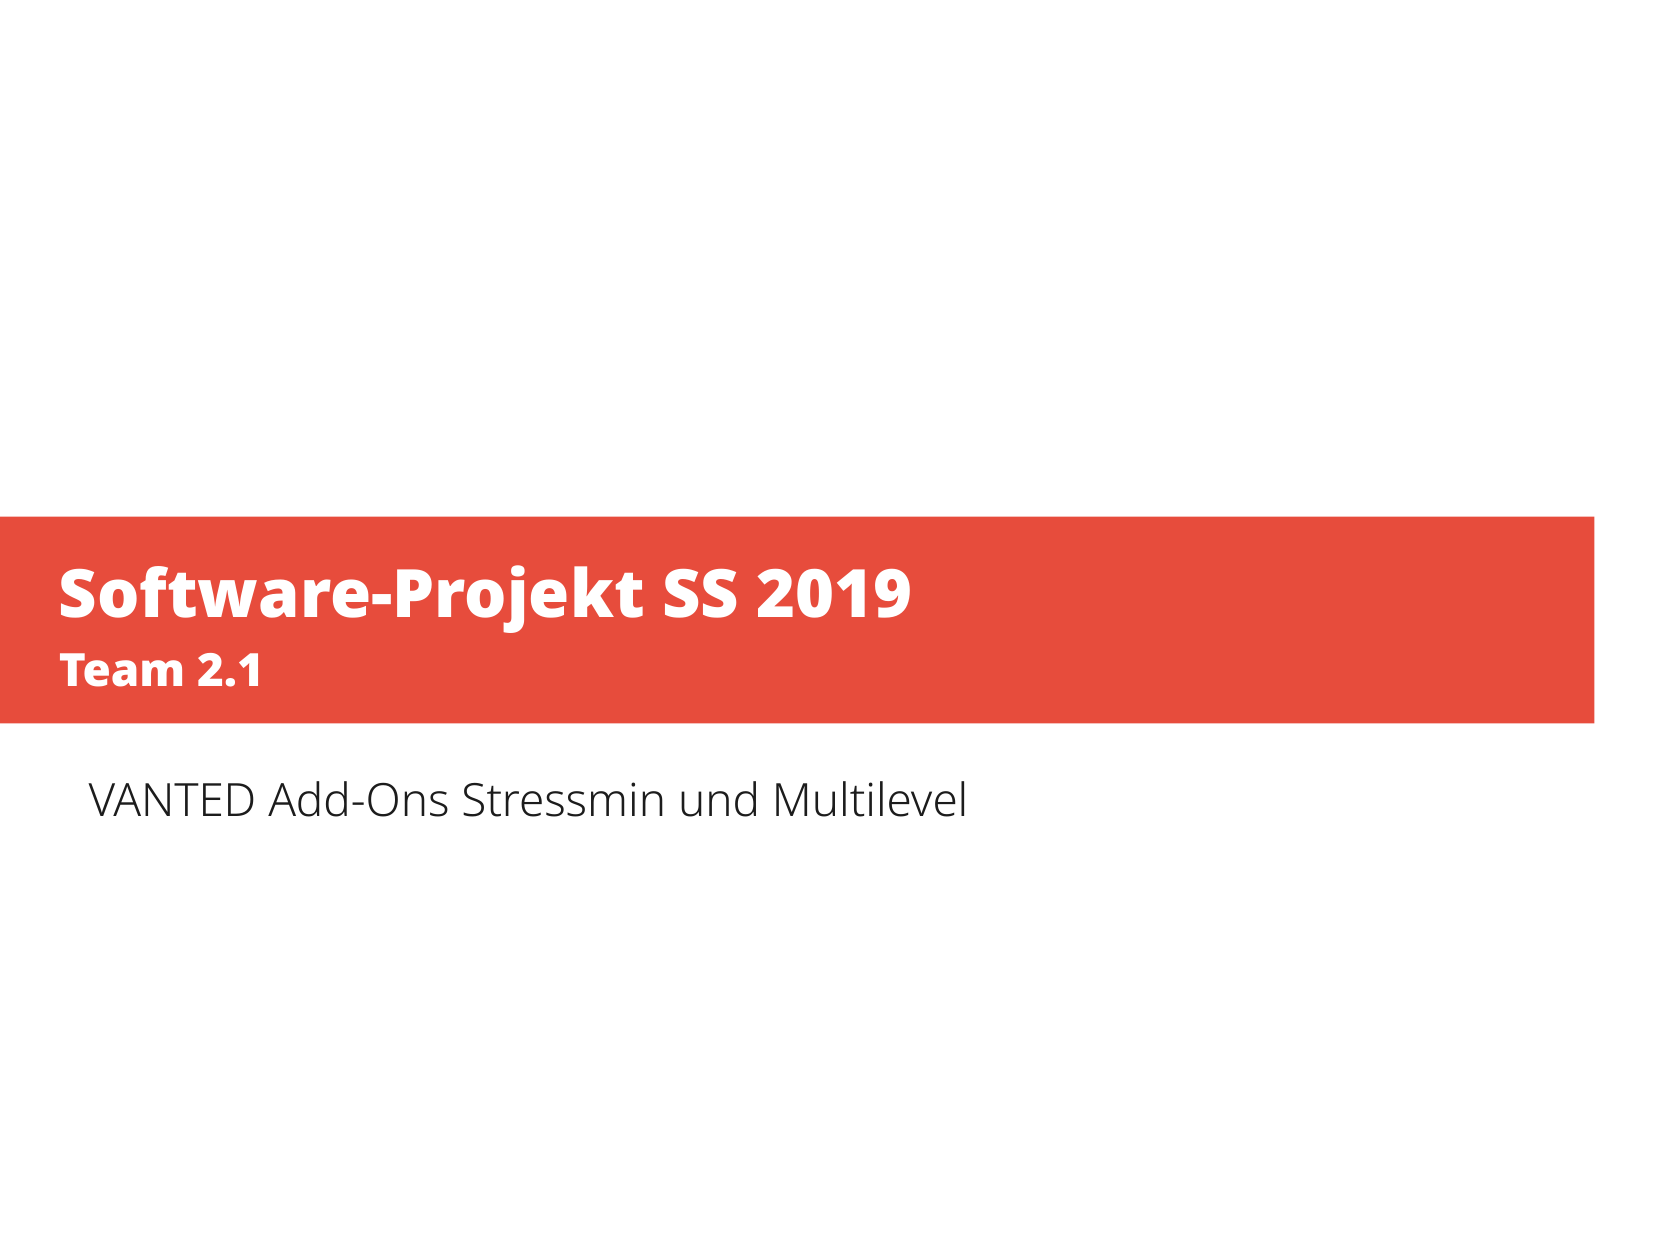

# Software-Projekt SS 2019 Team 2.1
VANTED Add-Ons Stressmin und Multilevel